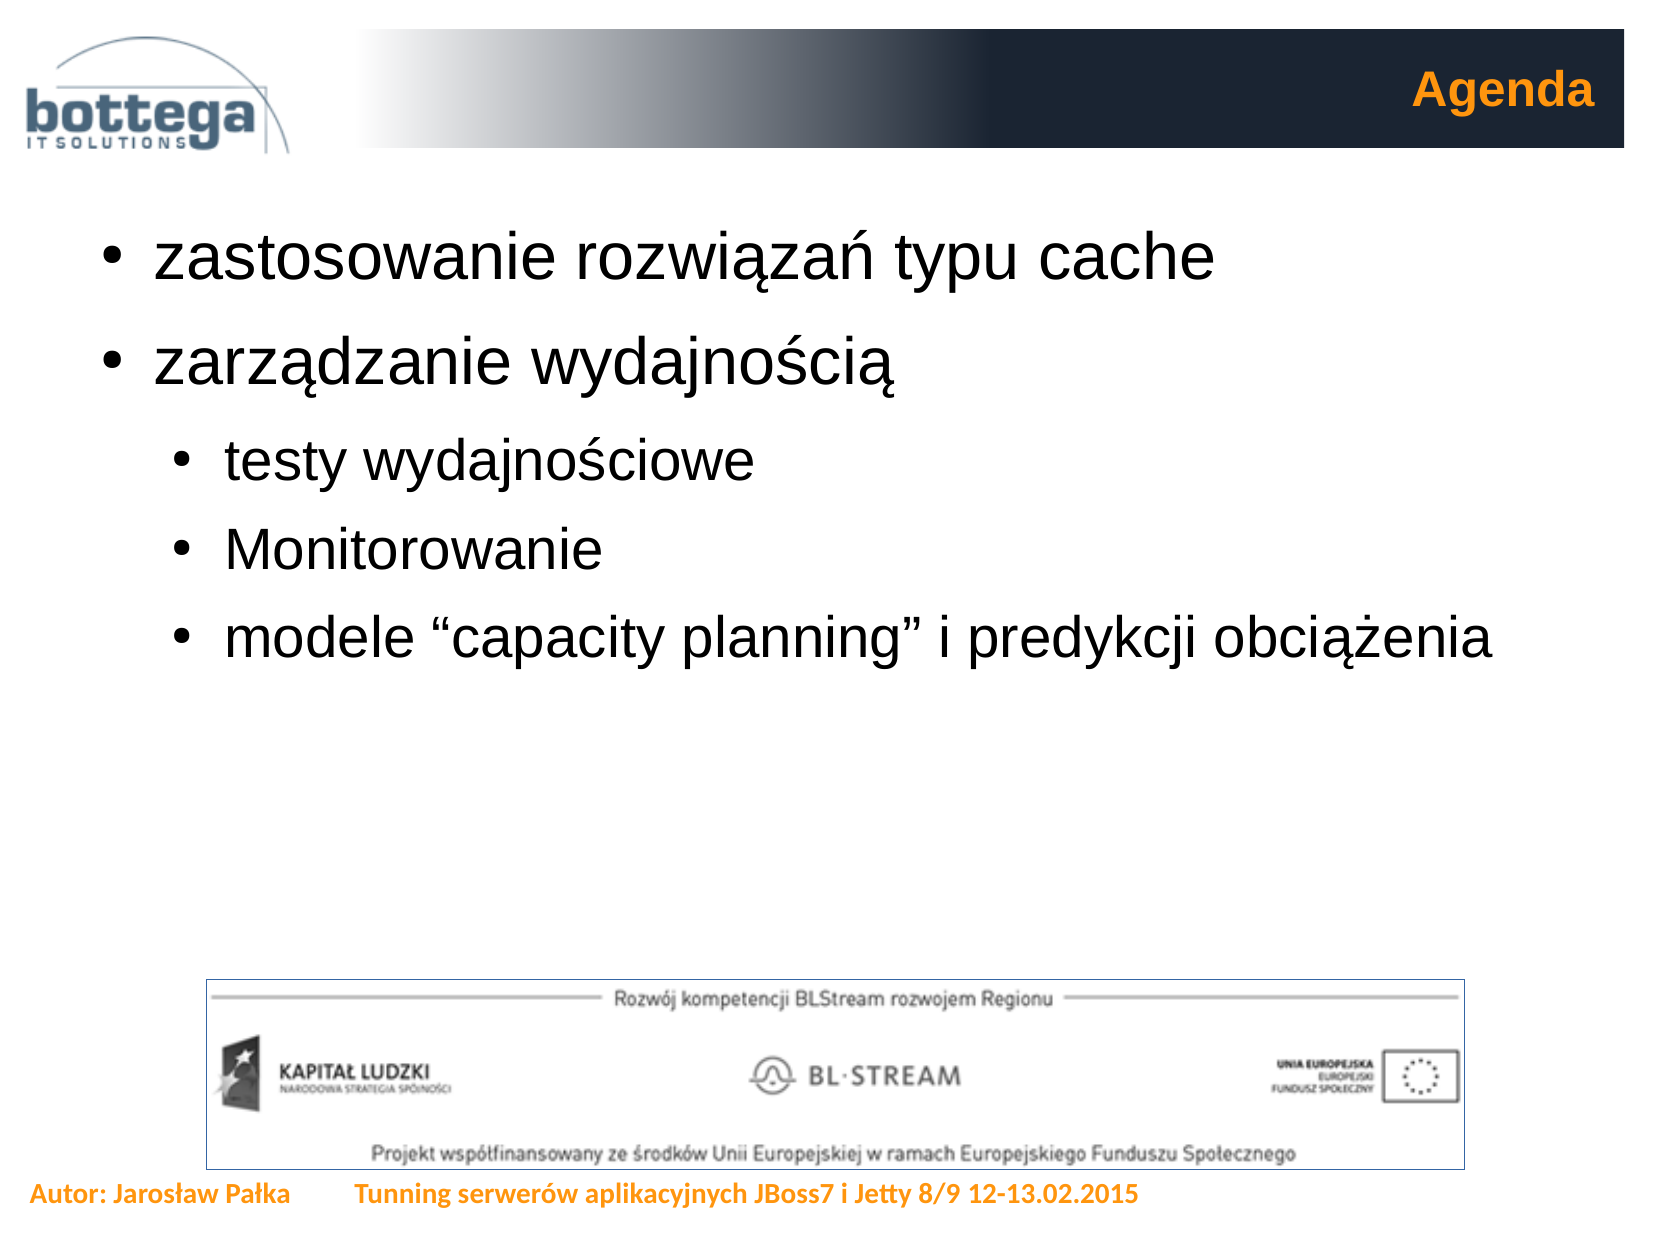

# Agenda
zastosowanie rozwiązań typu cache
zarządzanie wydajnością
testy wydajnościowe
Monitorowanie
modele “capacity planning” i predykcji obciążenia